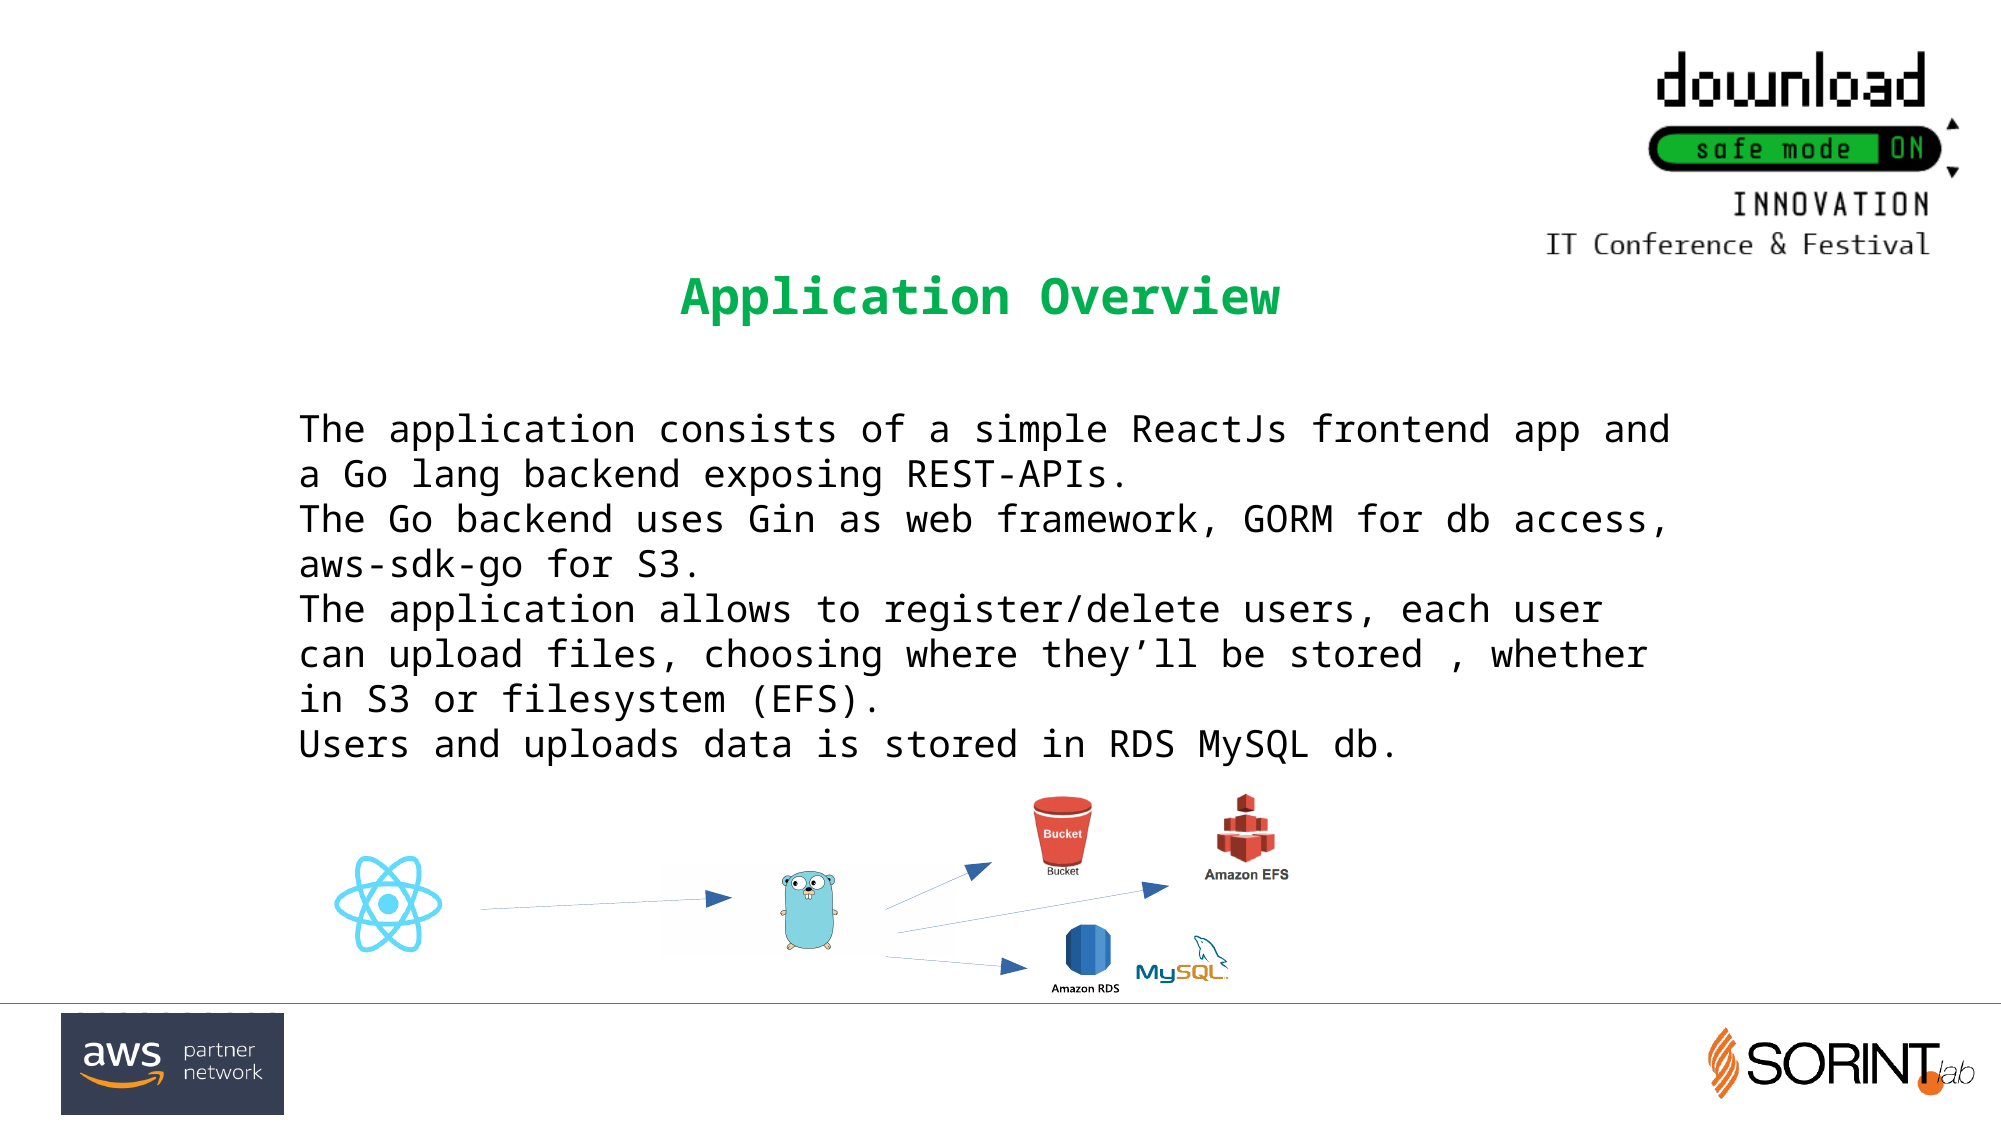

# Application Overview
The application consists of a simple ReactJs frontend app and
a Go lang backend exposing REST-APIs.
The Go backend uses Gin as web framework, GORM for db access, aws-sdk-go for S3.
The application allows to register/delete users, each user can upload files, choosing where they’ll be stored , whether in S3 or filesystem (EFS).
Users and uploads data is stored in RDS MySQL db.